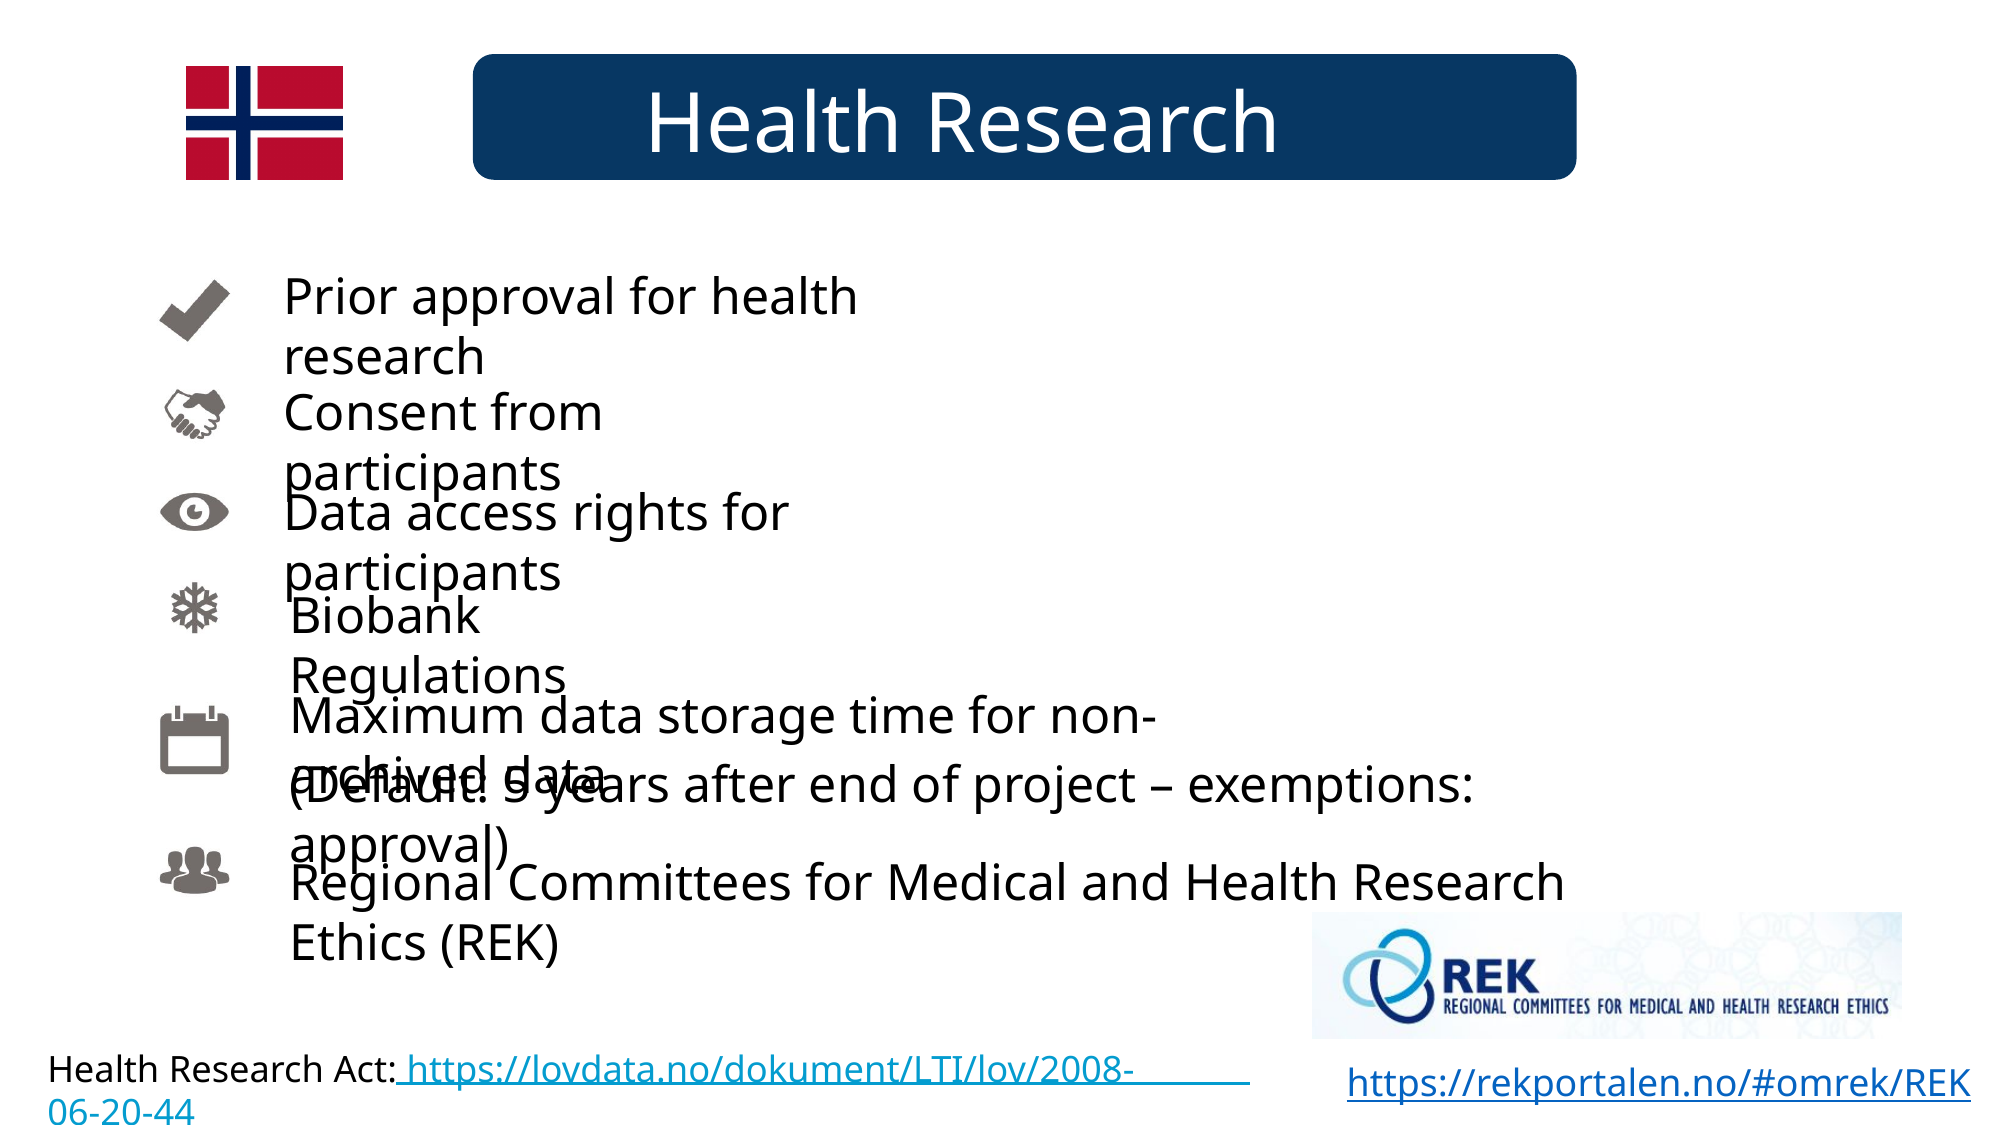

Health Research Act
Prior approval for health research
Consent from participants
Data access rights for participants
Biobank Regulations
Maximum data storage time for non-archived data
(Default: 5 years after end of project – exemptions: approval)
Regional Committees for Medical and Health Research Ethics (REK)
Health Research Act: https://lovdata.no/dokument/LTI/lov/2008-06-20-44
https://rekportalen.no/#omrek/REK